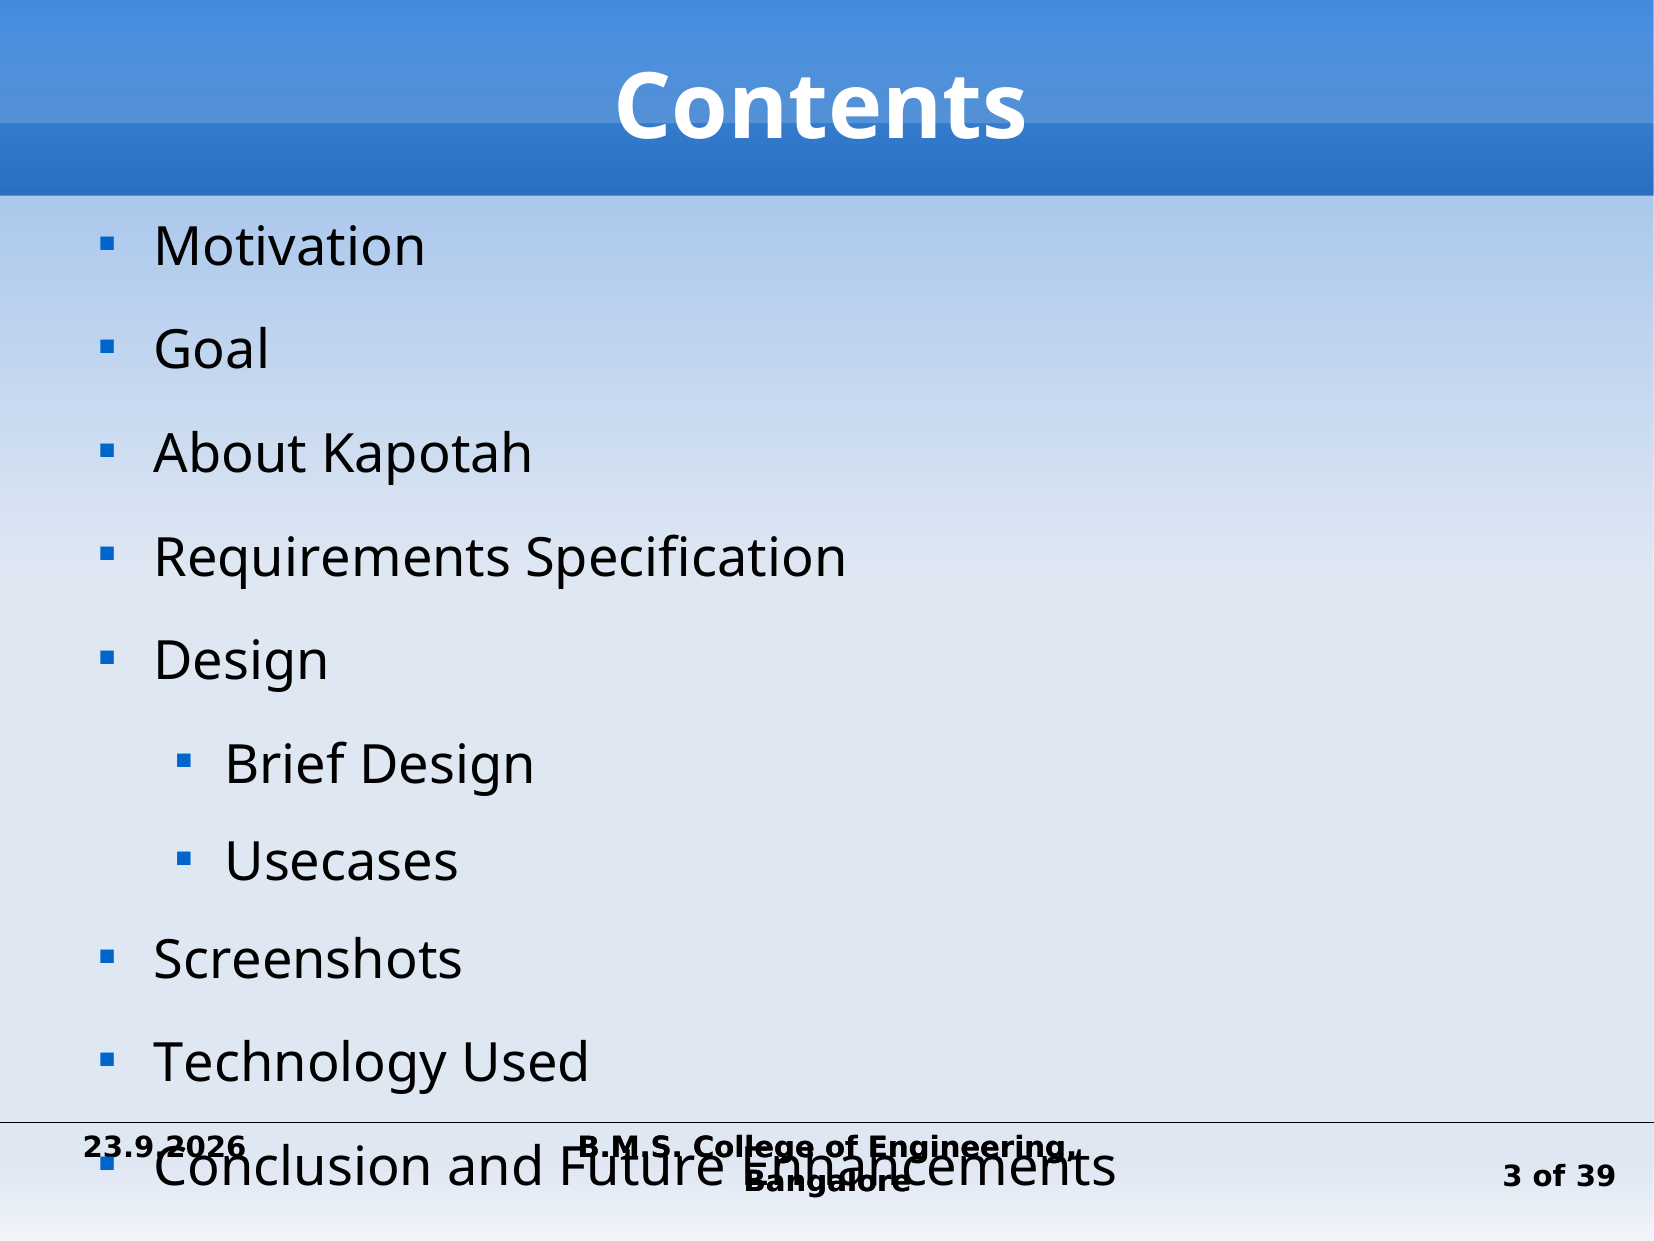

# Contents
Motivation
Goal
About Kapotah
Requirements Specification
Design
Brief Design
Usecases
Screenshots
Technology Used
Conclusion and Future Enhancements